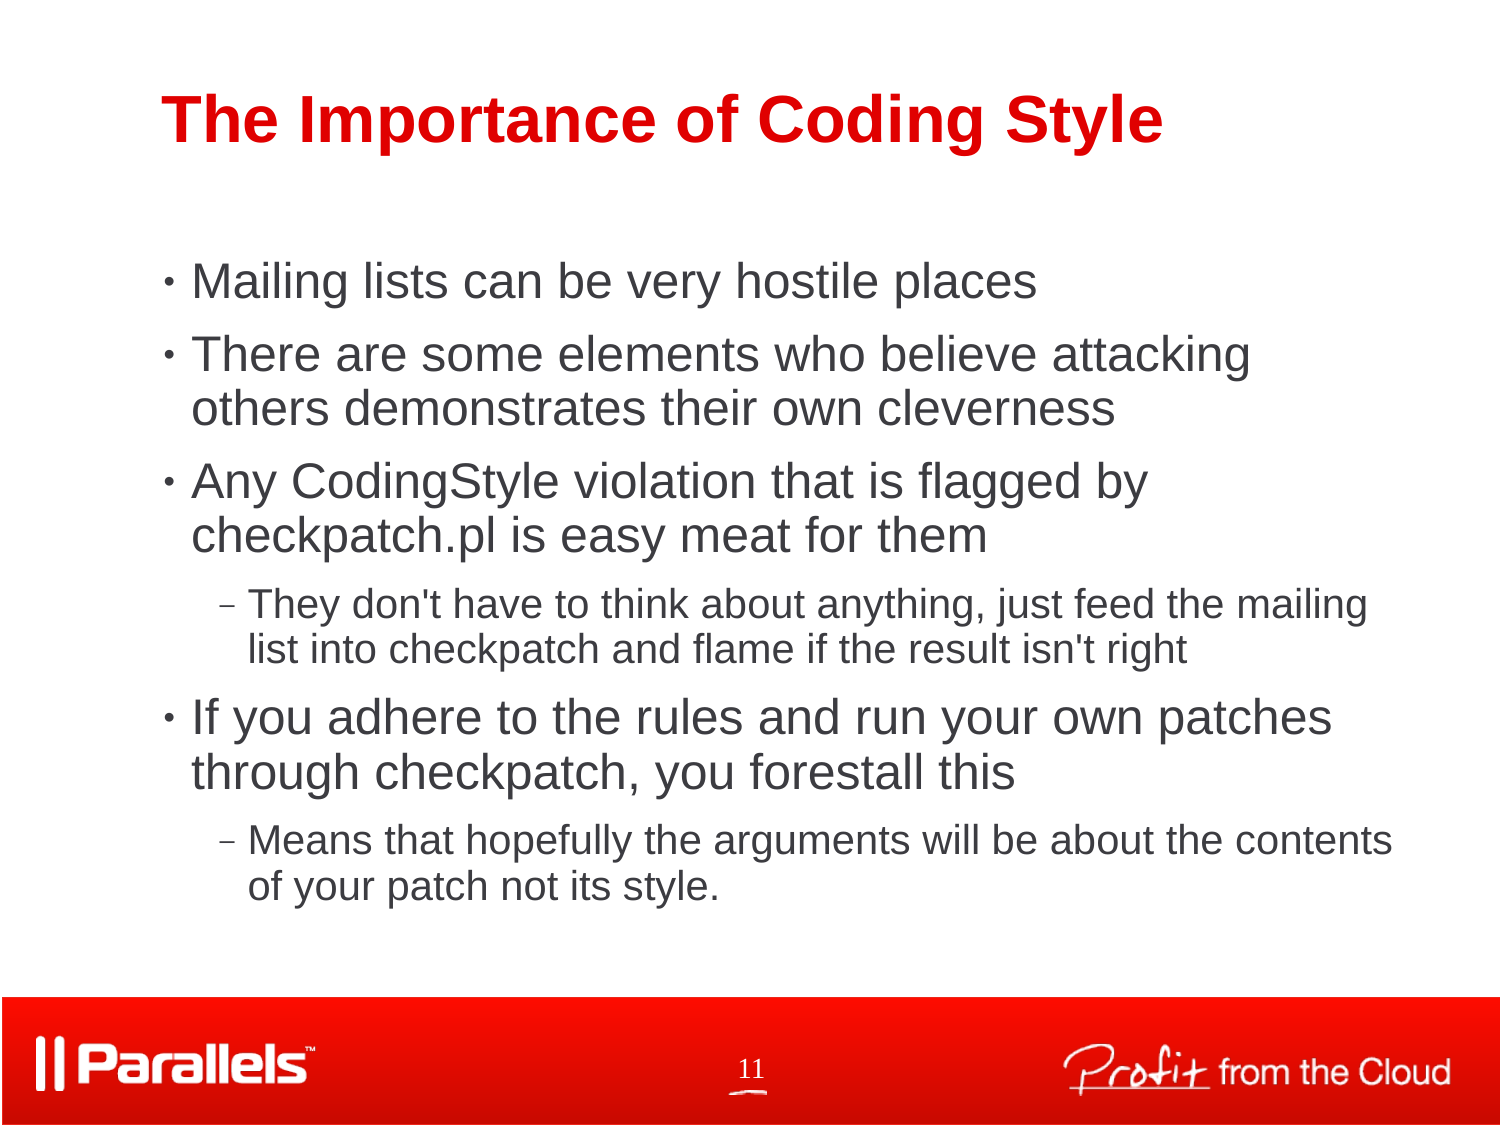

# The Importance of Coding Style
Mailing lists can be very hostile places
There are some elements who believe attacking others demonstrates their own cleverness
Any CodingStyle violation that is flagged by checkpatch.pl is easy meat for them
They don't have to think about anything, just feed the mailing list into checkpatch and flame if the result isn't right
If you adhere to the rules and run your own patches through checkpatch, you forestall this
Means that hopefully the arguments will be about the contents of your patch not its style.